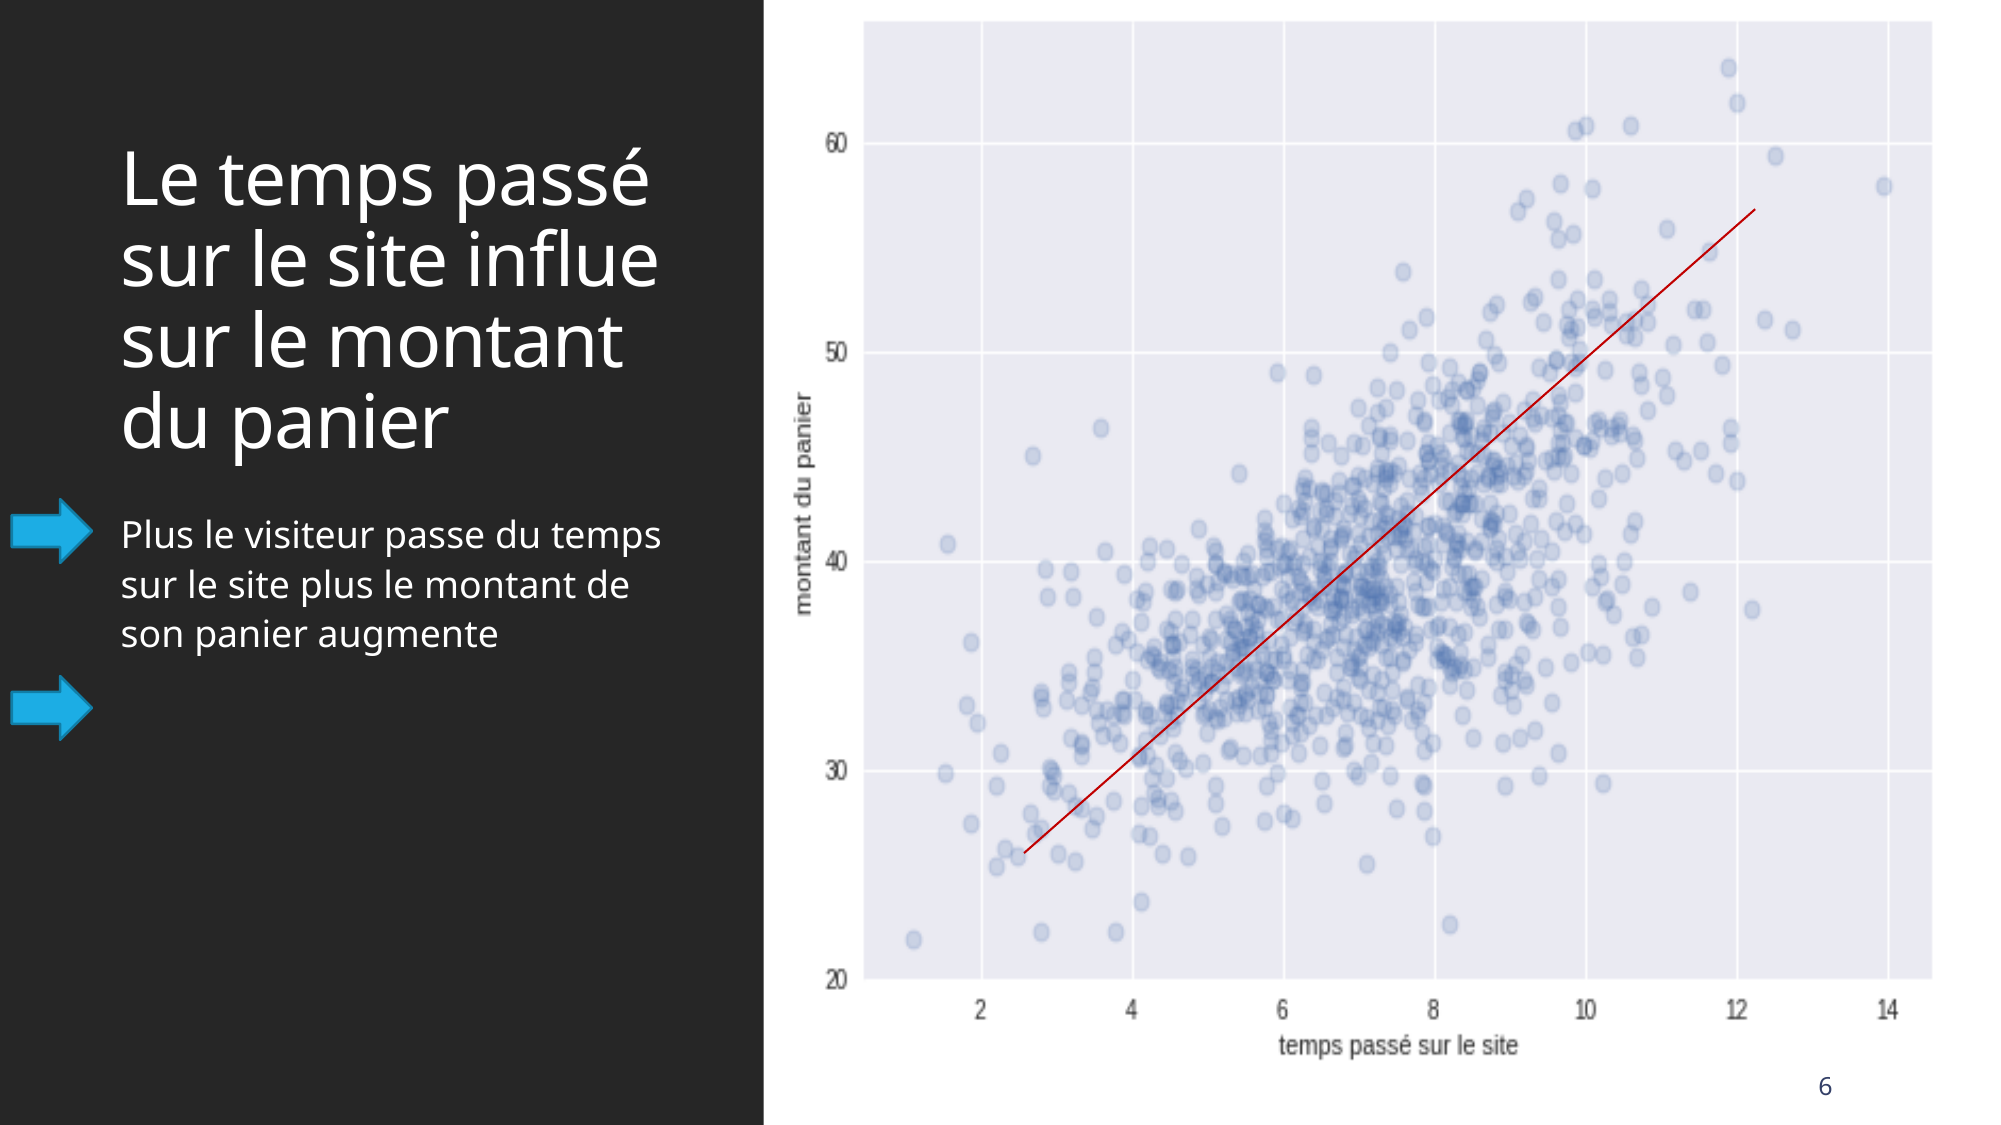

# Le temps passé sur le site influe sur le montant du panier
Plus le visiteur passe du temps sur le site plus le montant de son panier augmente